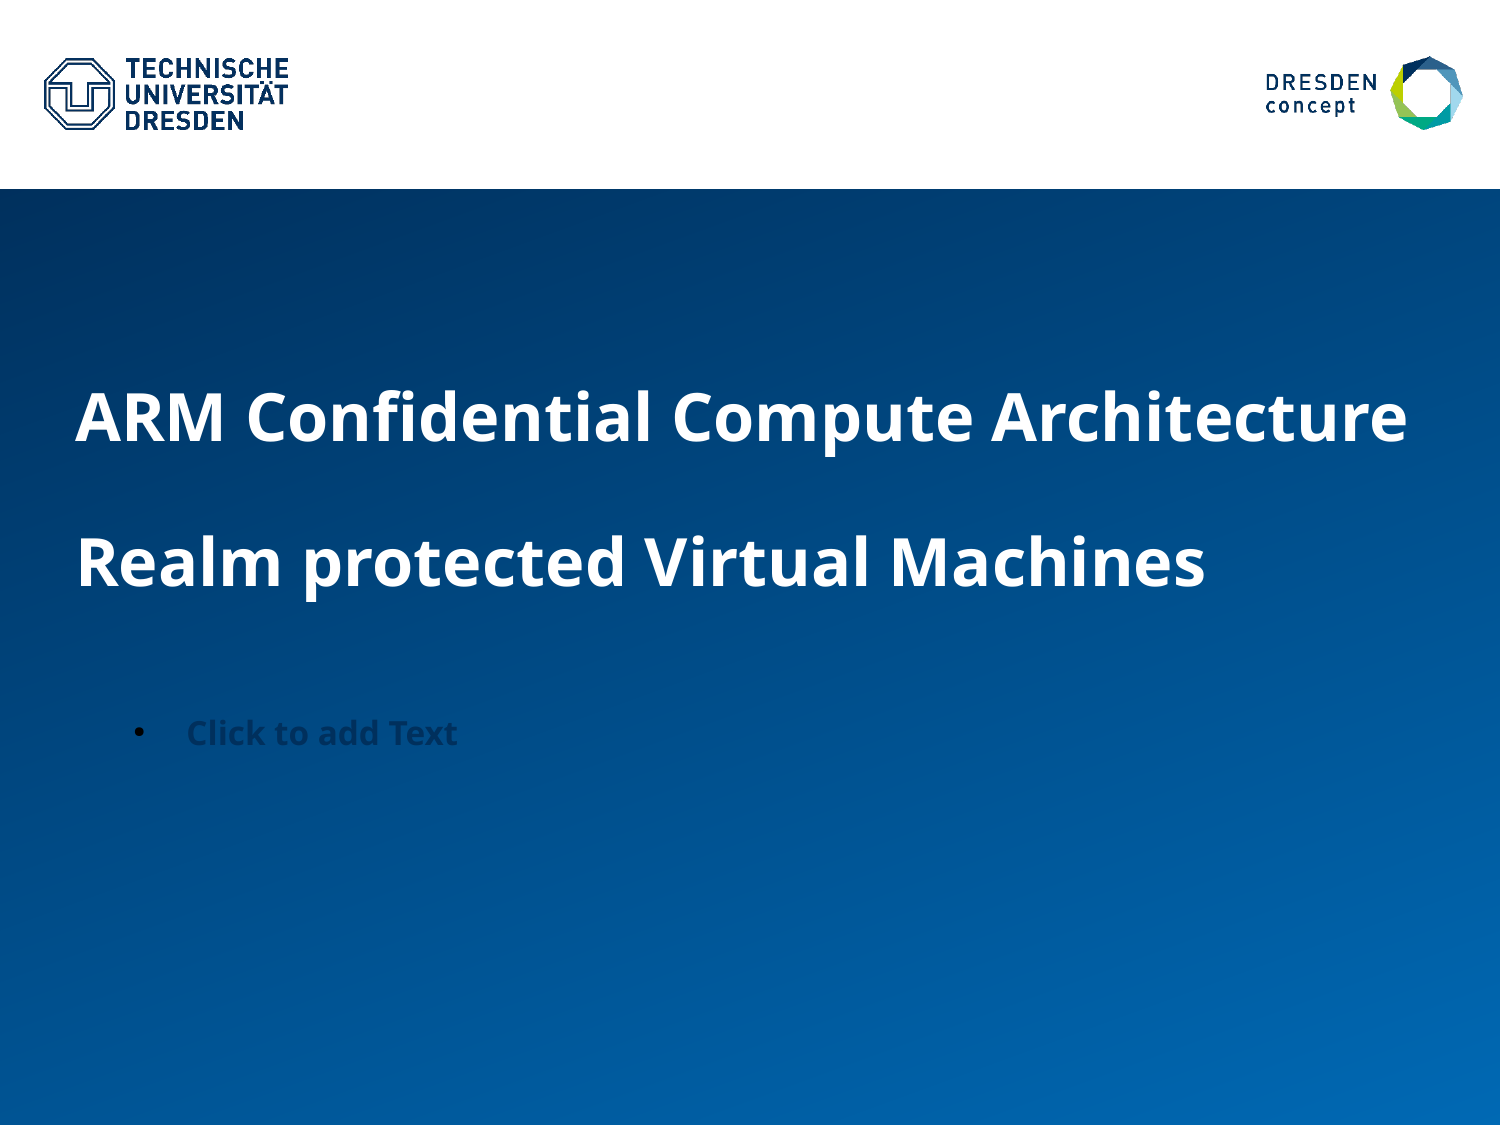

# ARM Confidential Compute Architecture
Realm protected Virtual Machines
Click to add Text